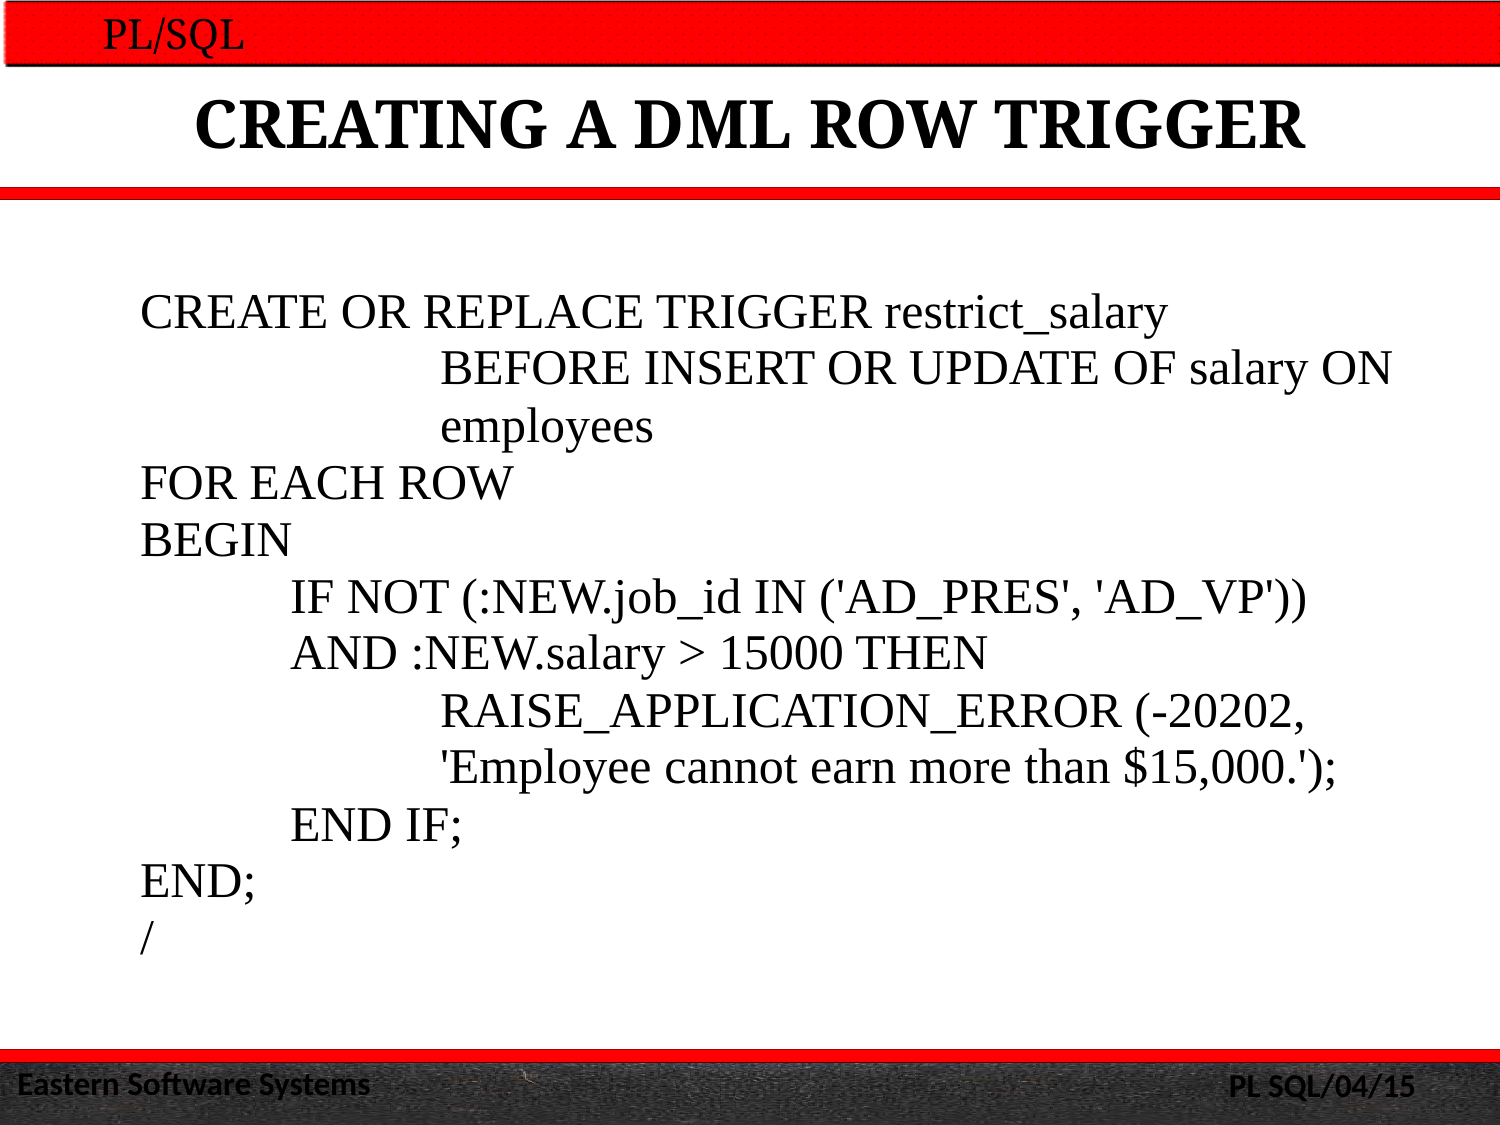

PL/SQL
CREATING A DML ROW TRIGGER
CREATE OR REPLACE TRIGGER restrict_salary
		BEFORE INSERT OR UPDATE OF salary ON 		employees
FOR EACH ROW
BEGIN
 	IF NOT (:NEW.job_id IN ('AD_PRES', 'AD_VP'))
 	AND :NEW.salary > 15000 THEN
 		RAISE_APPLICATION_ERROR (-20202,
 		'Employee cannot earn more than $15,000.');
 	END IF;
END;
/
Eastern Software Systems
				 PL SQL/04/15